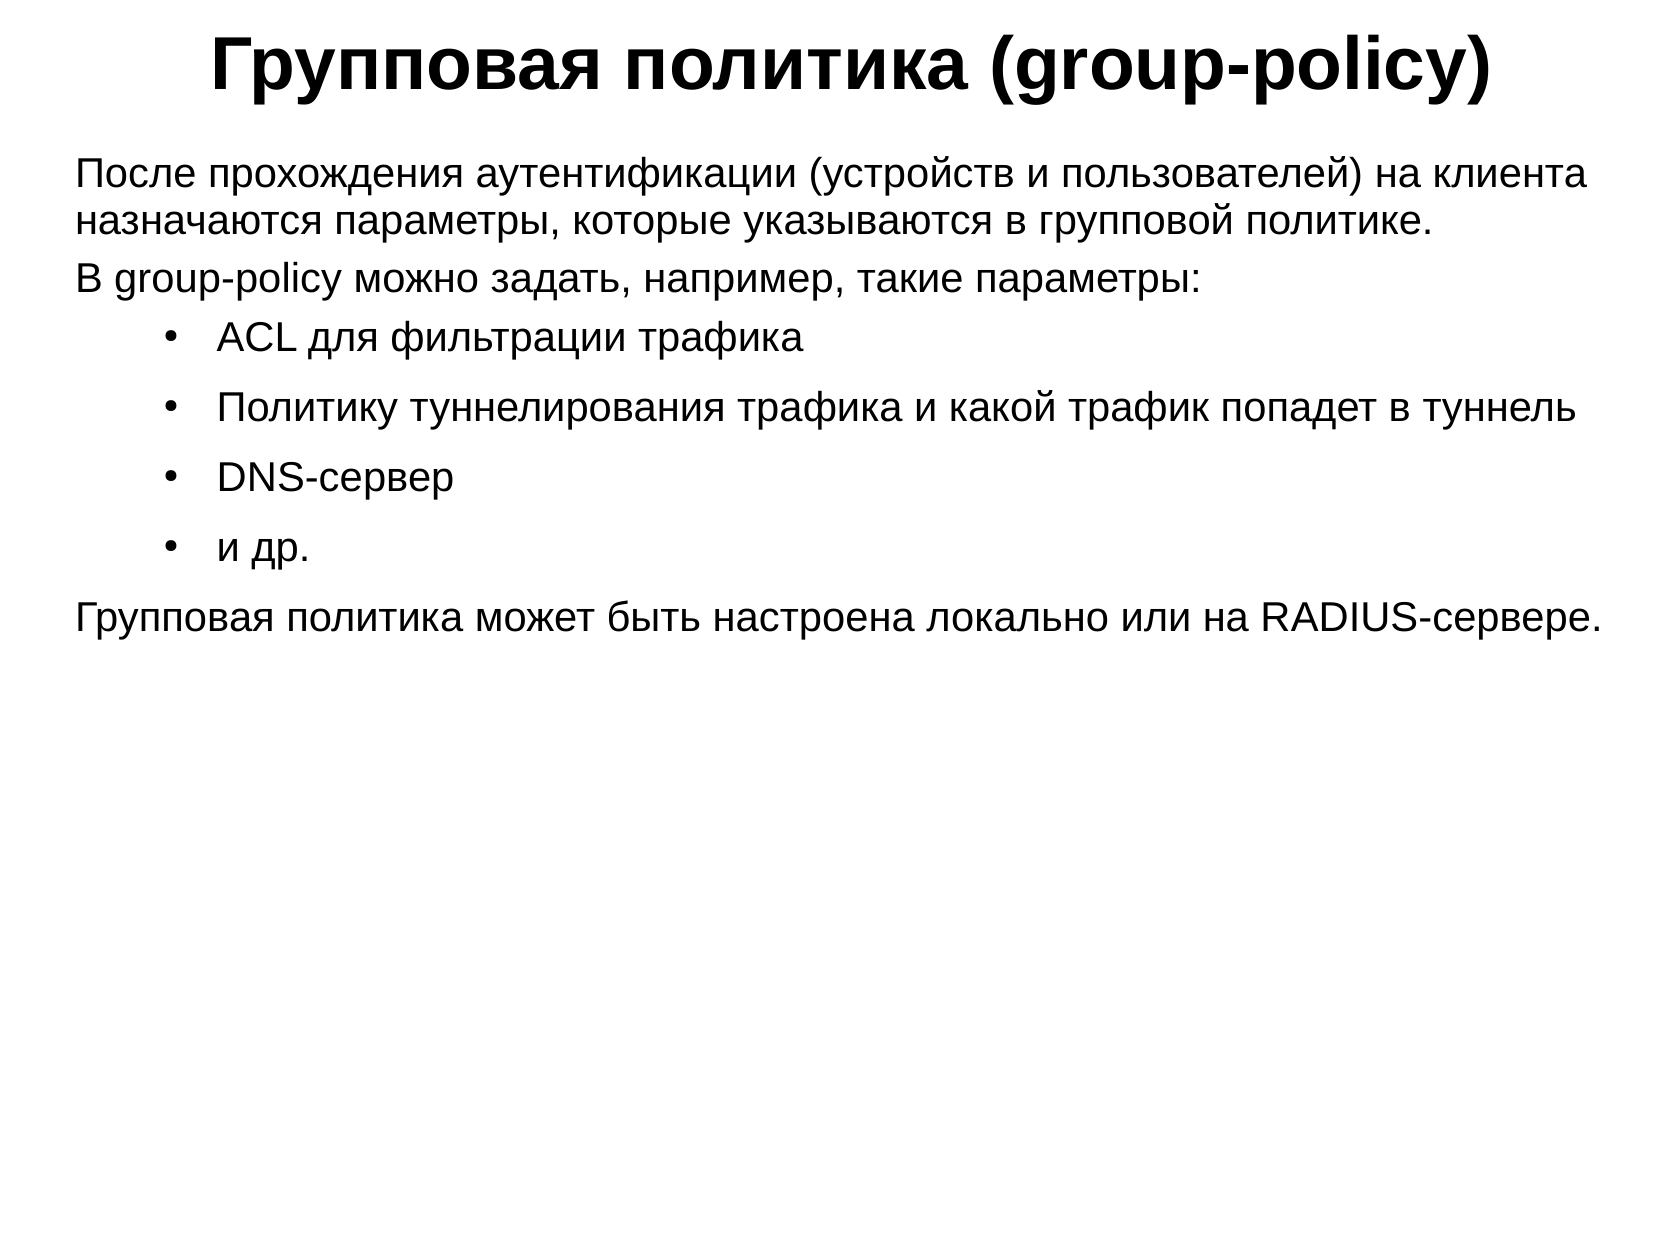

Групповая политика (group-policy)
# После прохождения аутентификации (устройств и пользователей) на клиента назначаются параметры, которые указываются в групповой политике.
В group-policy можно задать, например, такие параметры:
ACL для фильтрации трафика
Политику туннелирования трафика и какой трафик попадет в туннель
DNS-сервер
и др.
Групповая политика может быть настроена локально или на RADIUS-сервере.